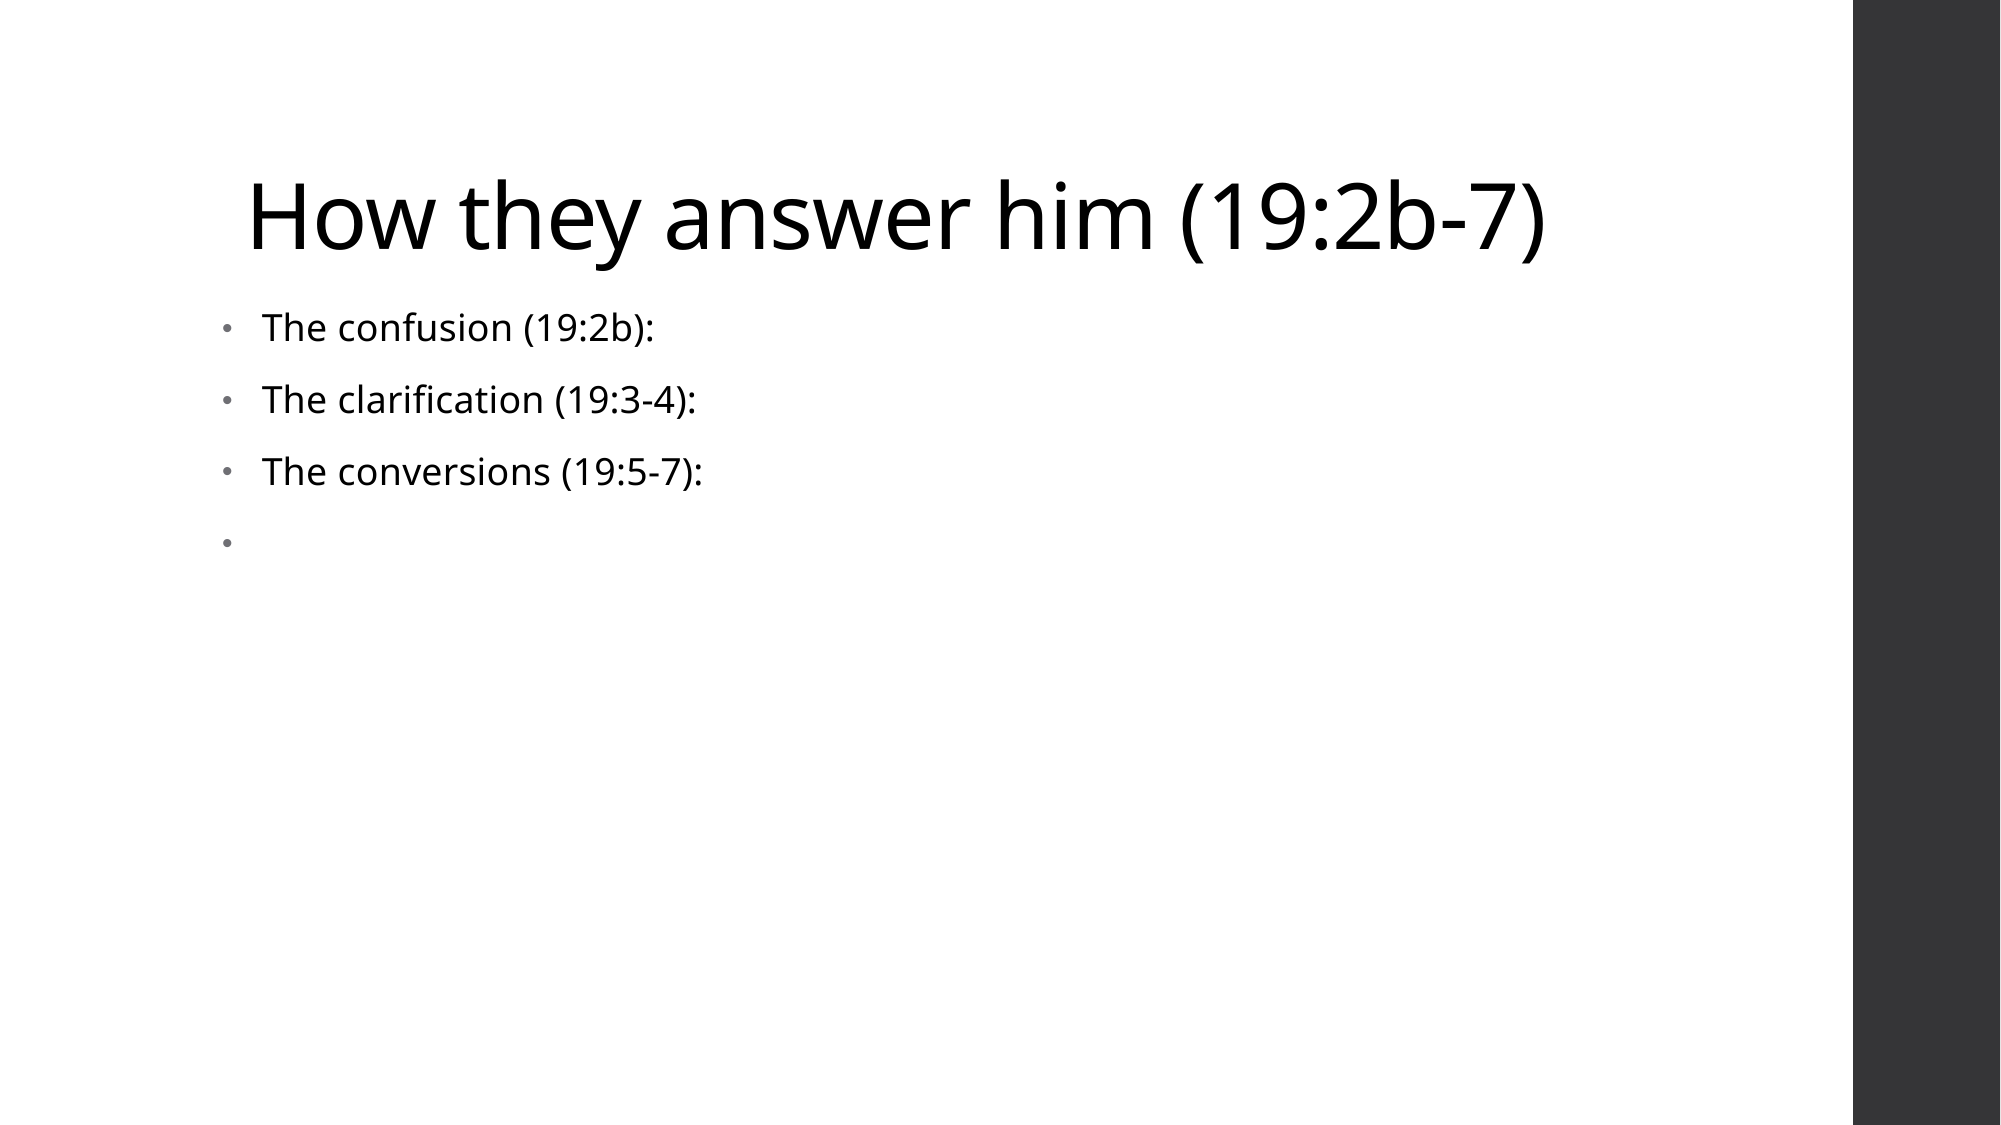

# How they answer him (19:2b-7)
 The confusion (19:2b):
 The clarification (19:3-4):
 The conversions (19:5-7):